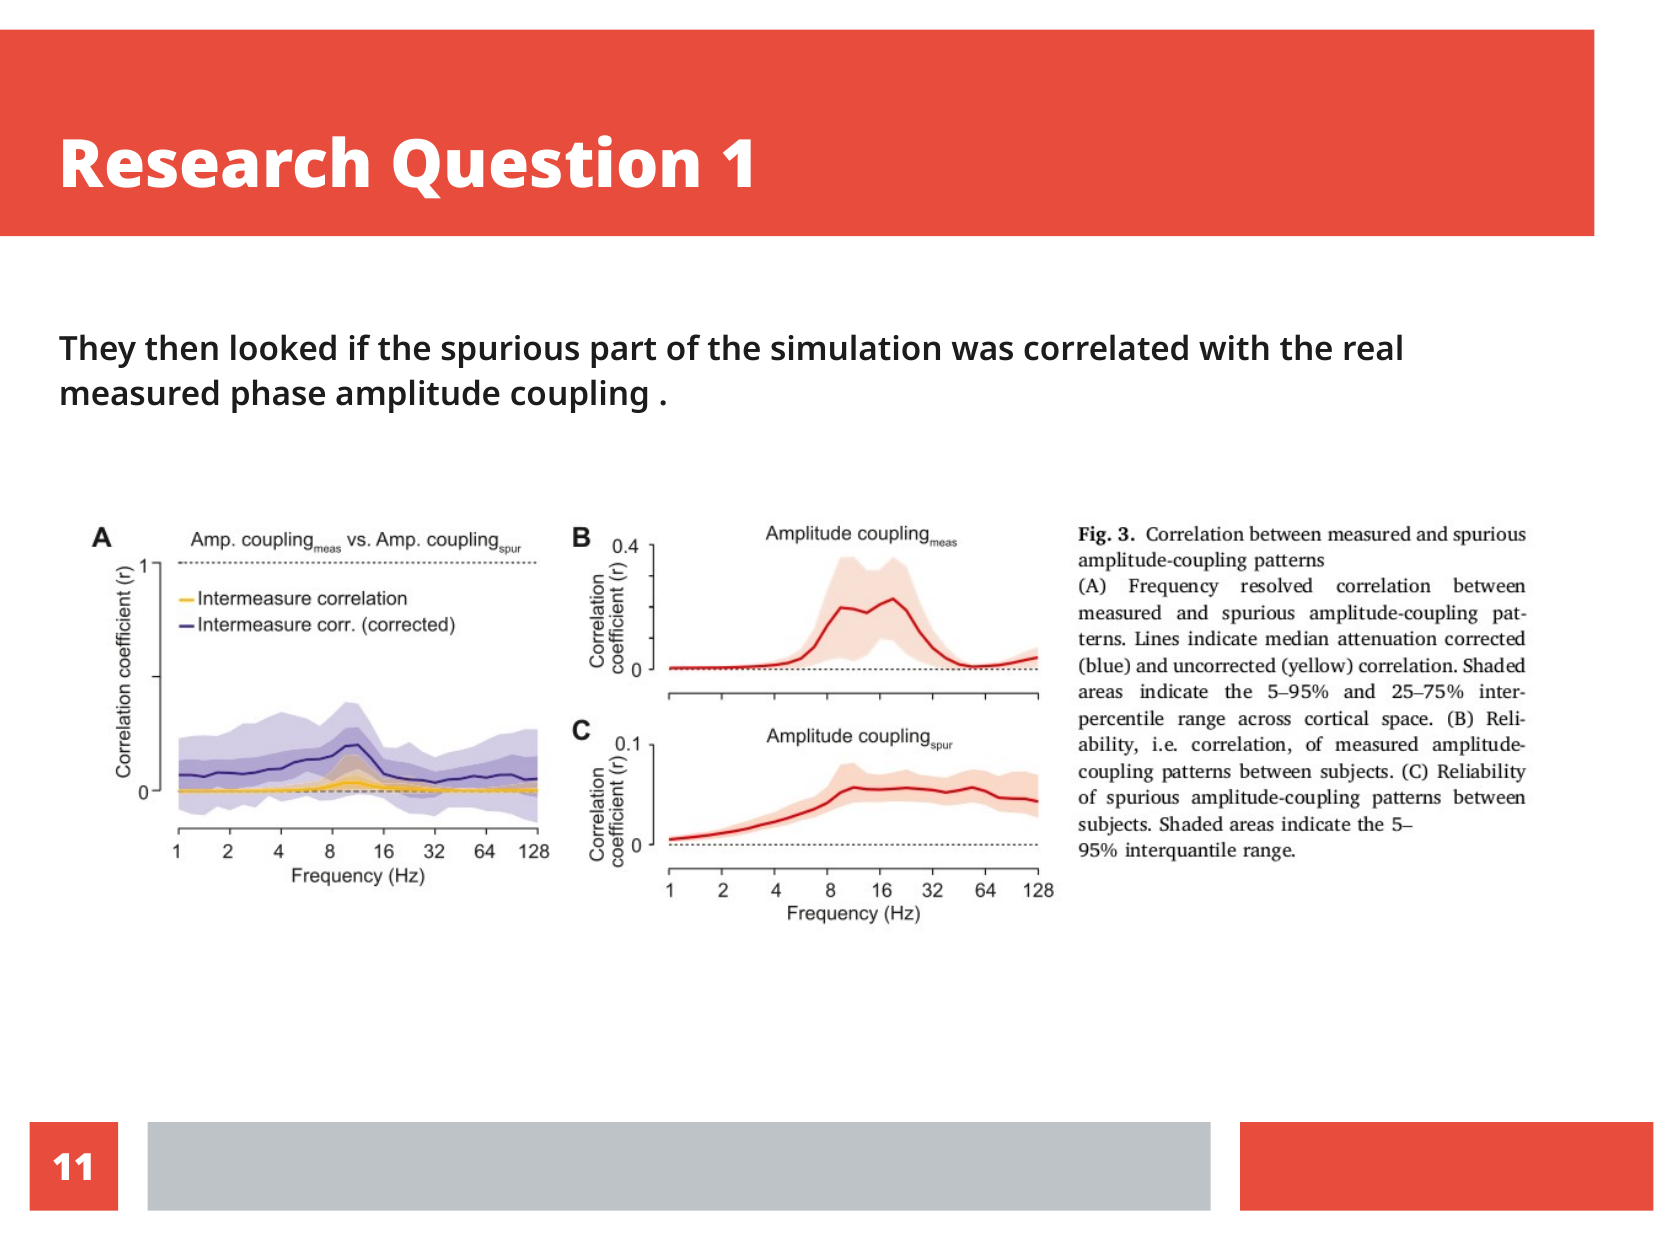

# Research Question 1
They then looked if the spurious part of the simulation was correlated with the real measured phase amplitude coupling .
11